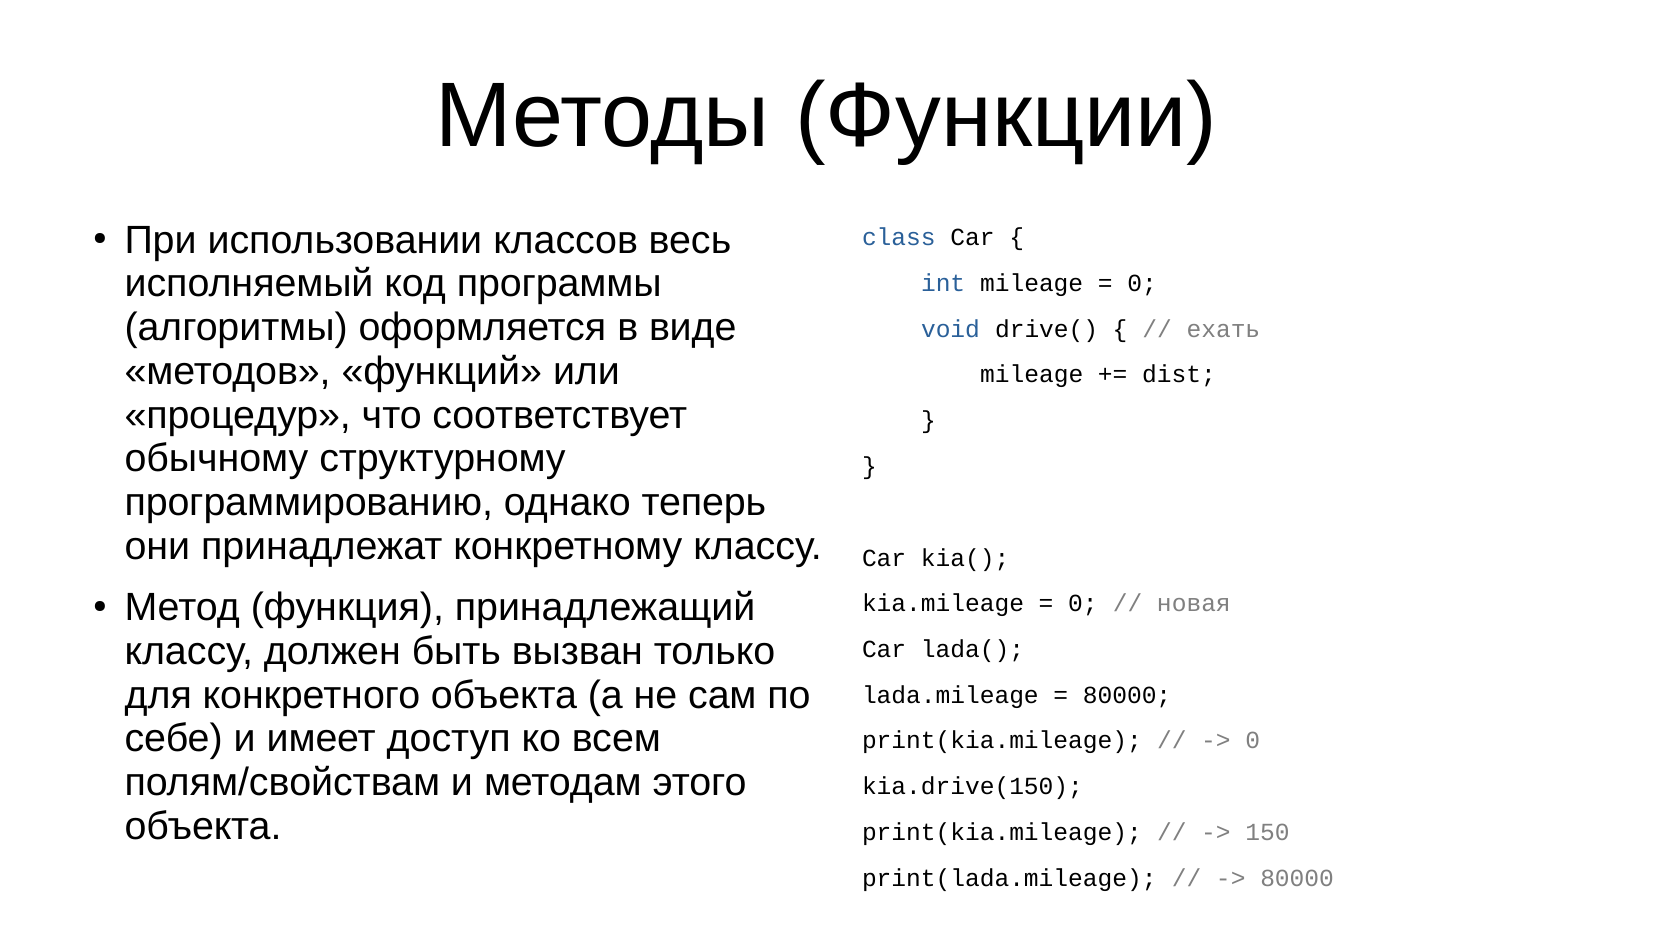

# Методы (Функции)
При использовании классов весь исполняемый код программы (алгоритмы) оформляется в виде «методов», «функций» или «процедур», что соответствует обычному структурному программированию, однако теперь они принадлежат конкретному классу.
Метод (функция), принадлежащий классу, должен быть вызван только для конкретного объекта (а не сам по себе) и имеет доступ ко всем полям/свойствам и методам этого объекта.
class Car {
 int mileage = 0;
 void drive() { // ехать
 mileage += dist;
 }
}
Car kia();
kia.mileage = 0; // новая
Car lada();
lada.mileage = 80000;
print(kia.mileage); // -> 0
kia.drive(150);
print(kia.mileage); // -> 150
print(lada.mileage); // -> 80000